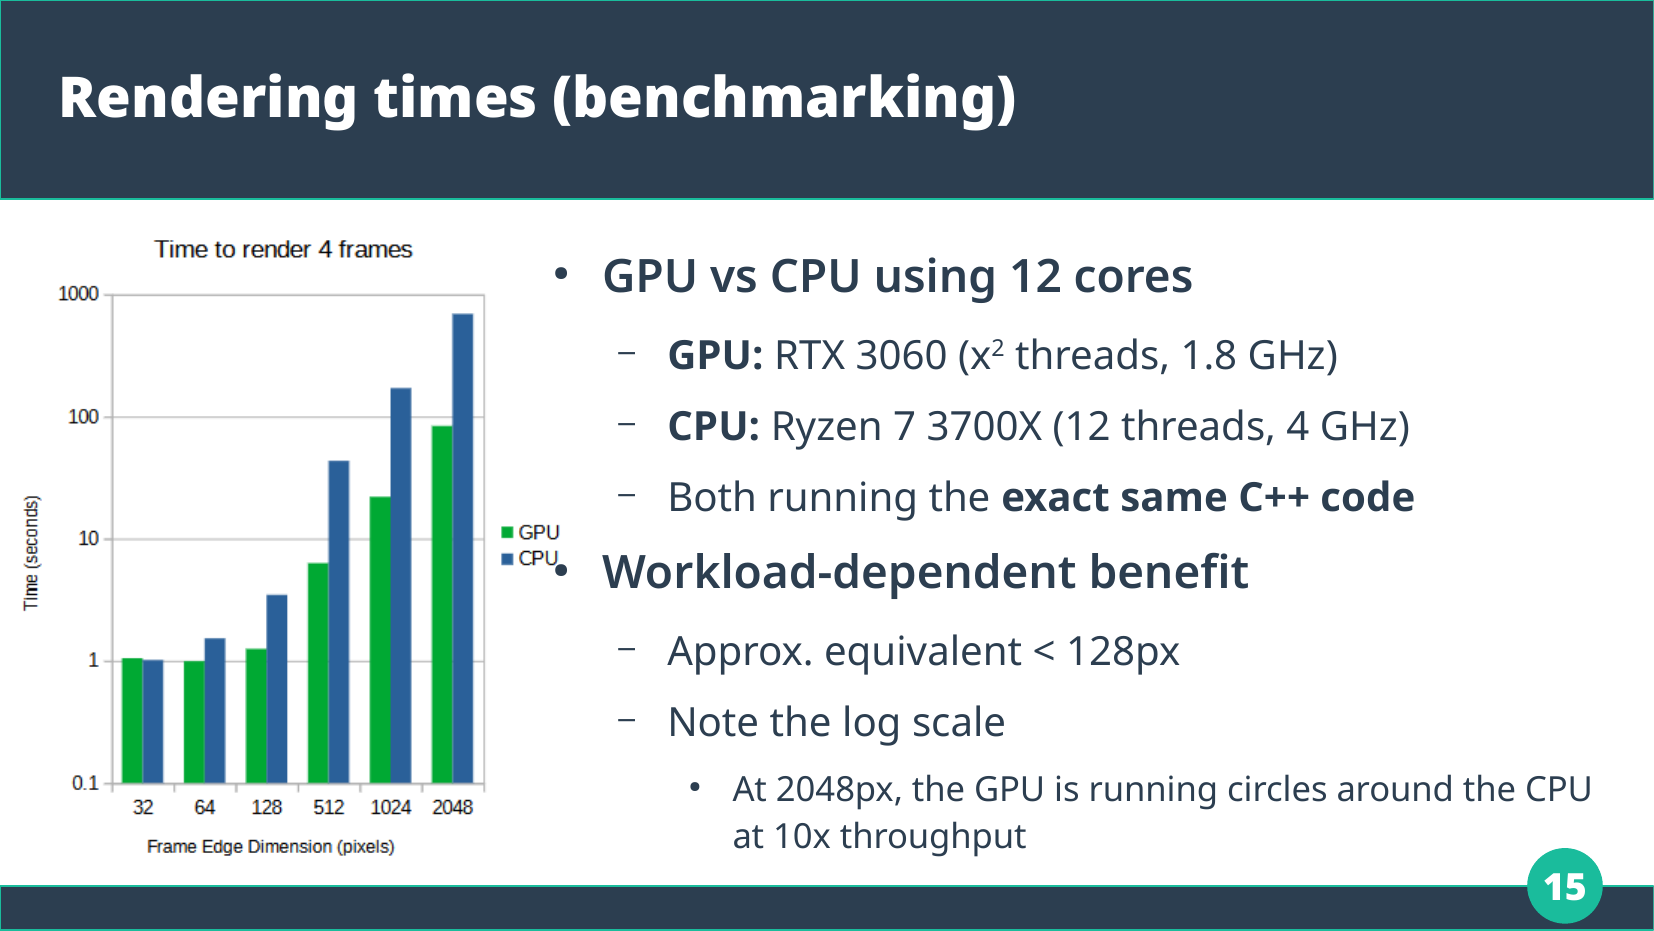

# Rendering times (benchmarking)
GPU vs CPU using 12 cores
GPU: RTX 3060 (x2 threads, 1.8 GHz)
CPU: Ryzen 7 3700X (12 threads, 4 GHz)
Both running the exact same C++ code
Workload-dependent benefit
Approx. equivalent < 128px
Note the log scale
At 2048px, the GPU is running circles around the CPU at 10x throughput
15